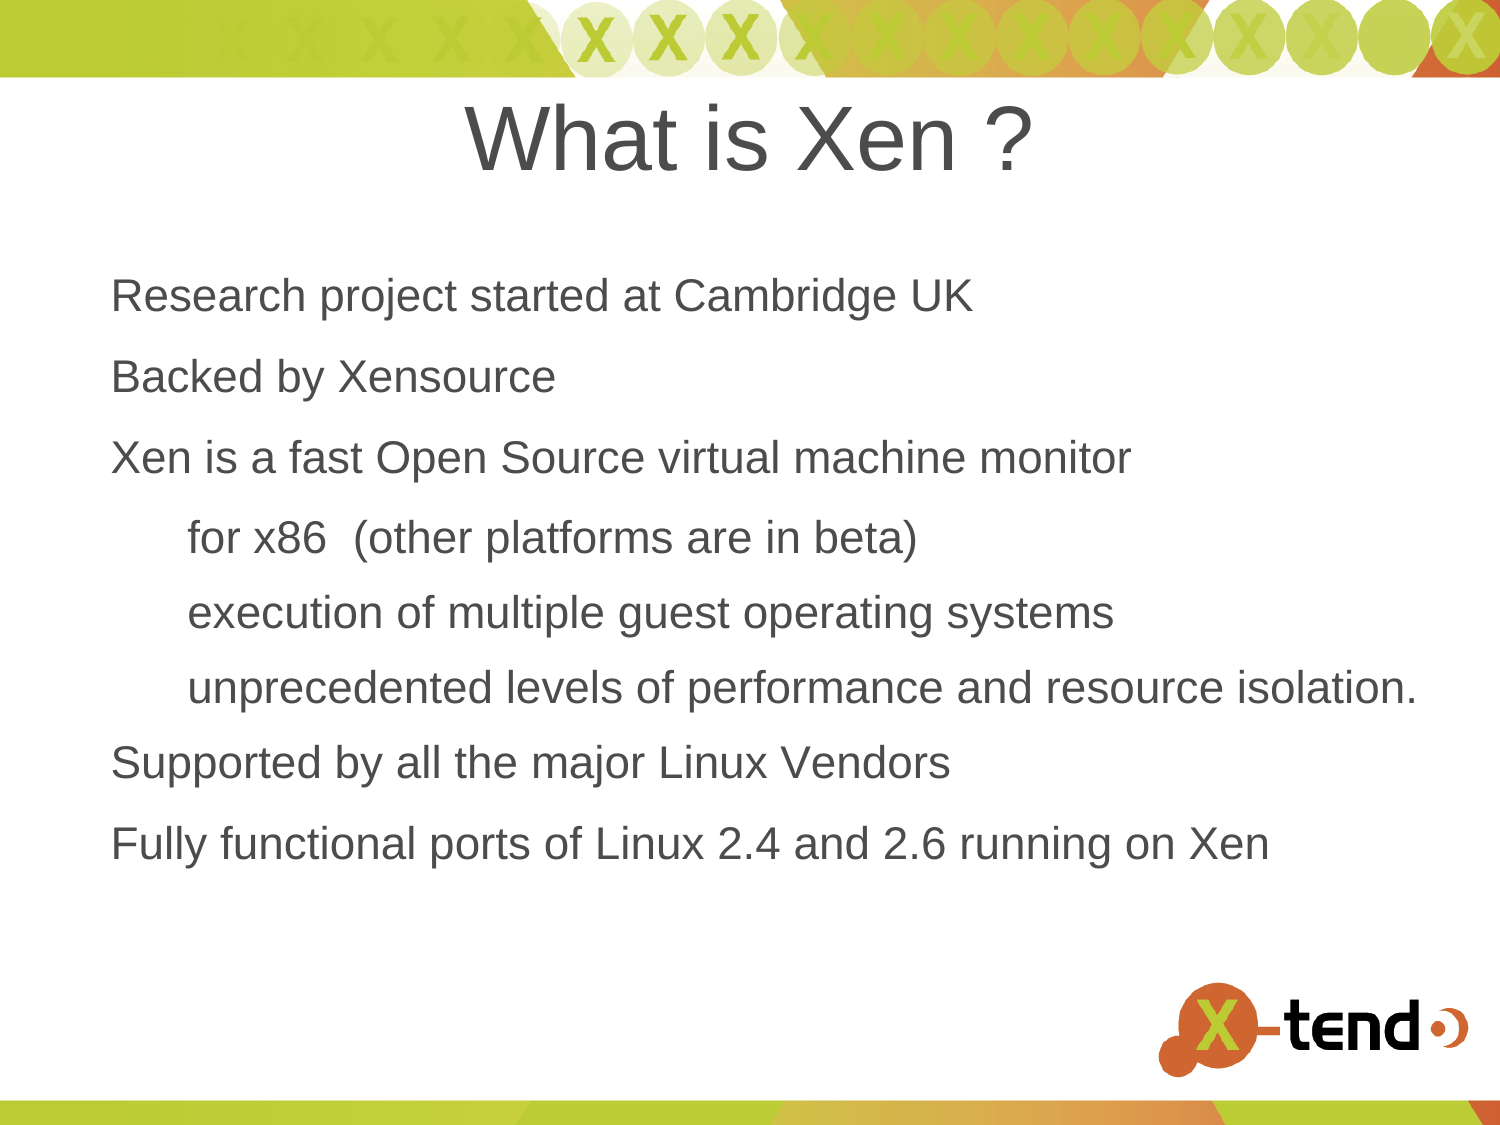

# What is Xen ?
Research project started at Cambridge UK
Backed by Xensource
Xen is a fast Open Source virtual machine monitor
for x86 (other platforms are in beta)
execution of multiple guest operating systems
unprecedented levels of performance and resource isolation.
Supported by all the major Linux Vendors
Fully functional ports of Linux 2.4 and 2.6 running on Xen